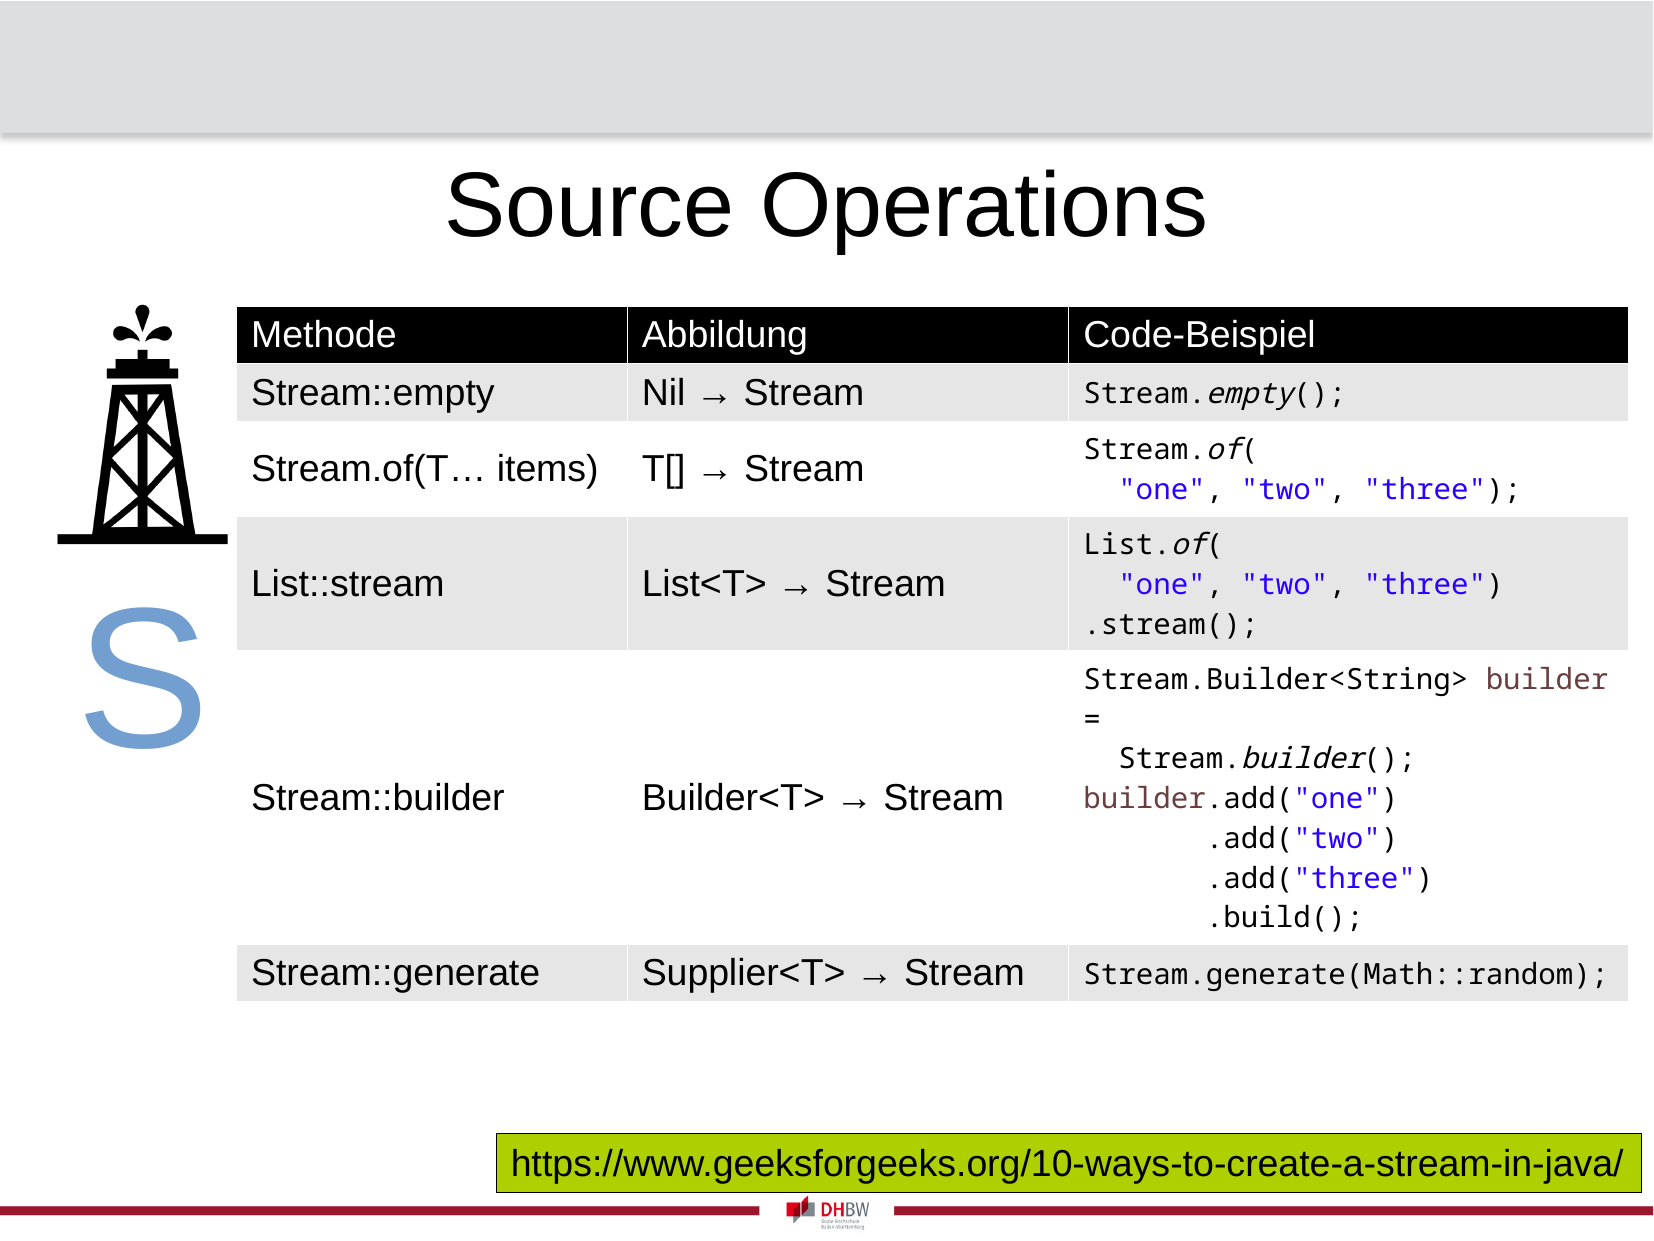

# Source Operations
| Methode | Abbildung | Code-Beispiel |
| --- | --- | --- |
| Stream::empty | Nil → Stream | Stream.empty(); |
| Stream.of(T… items) | T[] → Stream | Stream.of( "one", "two", "three"); |
| List::stream | List<T> → Stream | List.of( "one", "two", "three") .stream(); |
| Stream::builder | Builder<T> → Stream | Stream.Builder<String> builder = Stream.builder(); builder.add("one") .add("two") .add("three") .build(); |
| Stream::generate | Supplier<T> → Stream | Stream.generate(Math::random); |
S
https://www.geeksforgeeks.org/10-ways-to-create-a-stream-in-java/